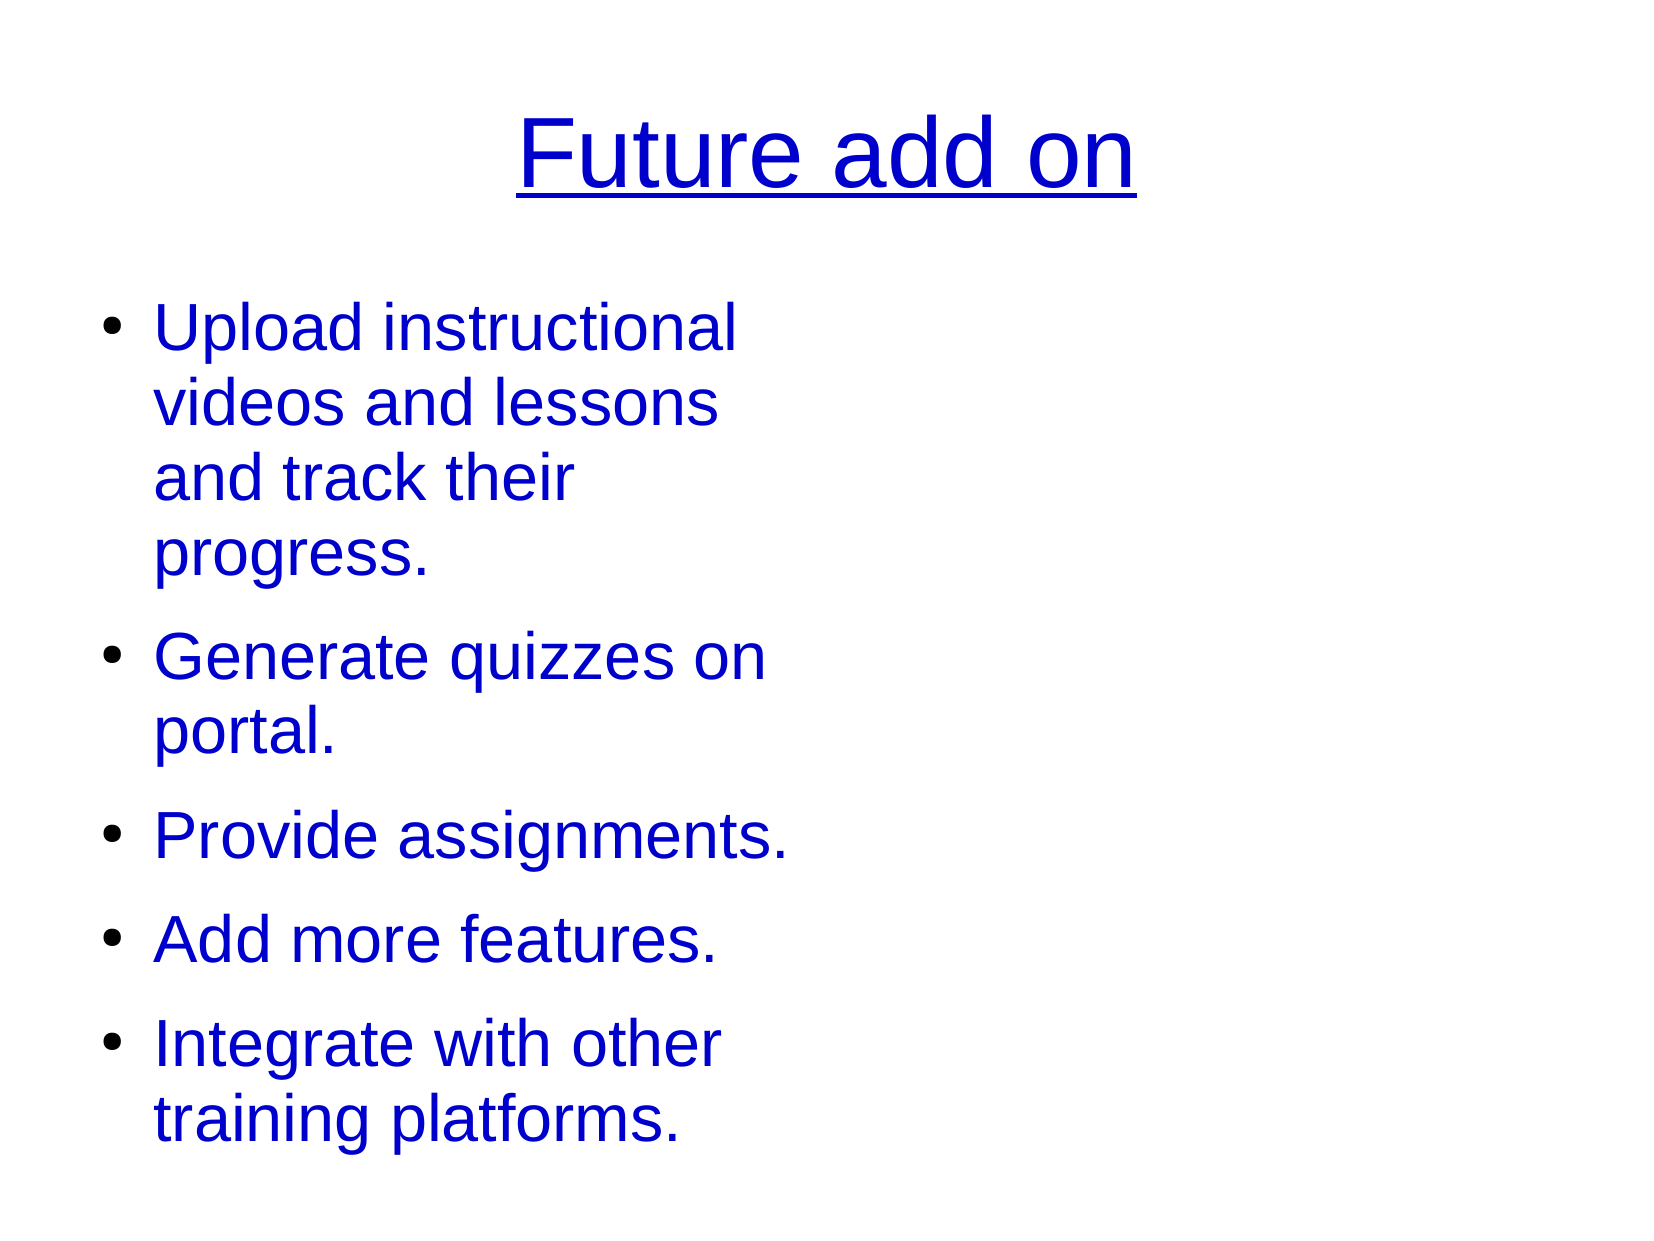

# Future add on
Upload instructional videos and lessons and track their progress.
Generate quizzes on portal.
Provide assignments.
Add more features.
Integrate with other training platforms.